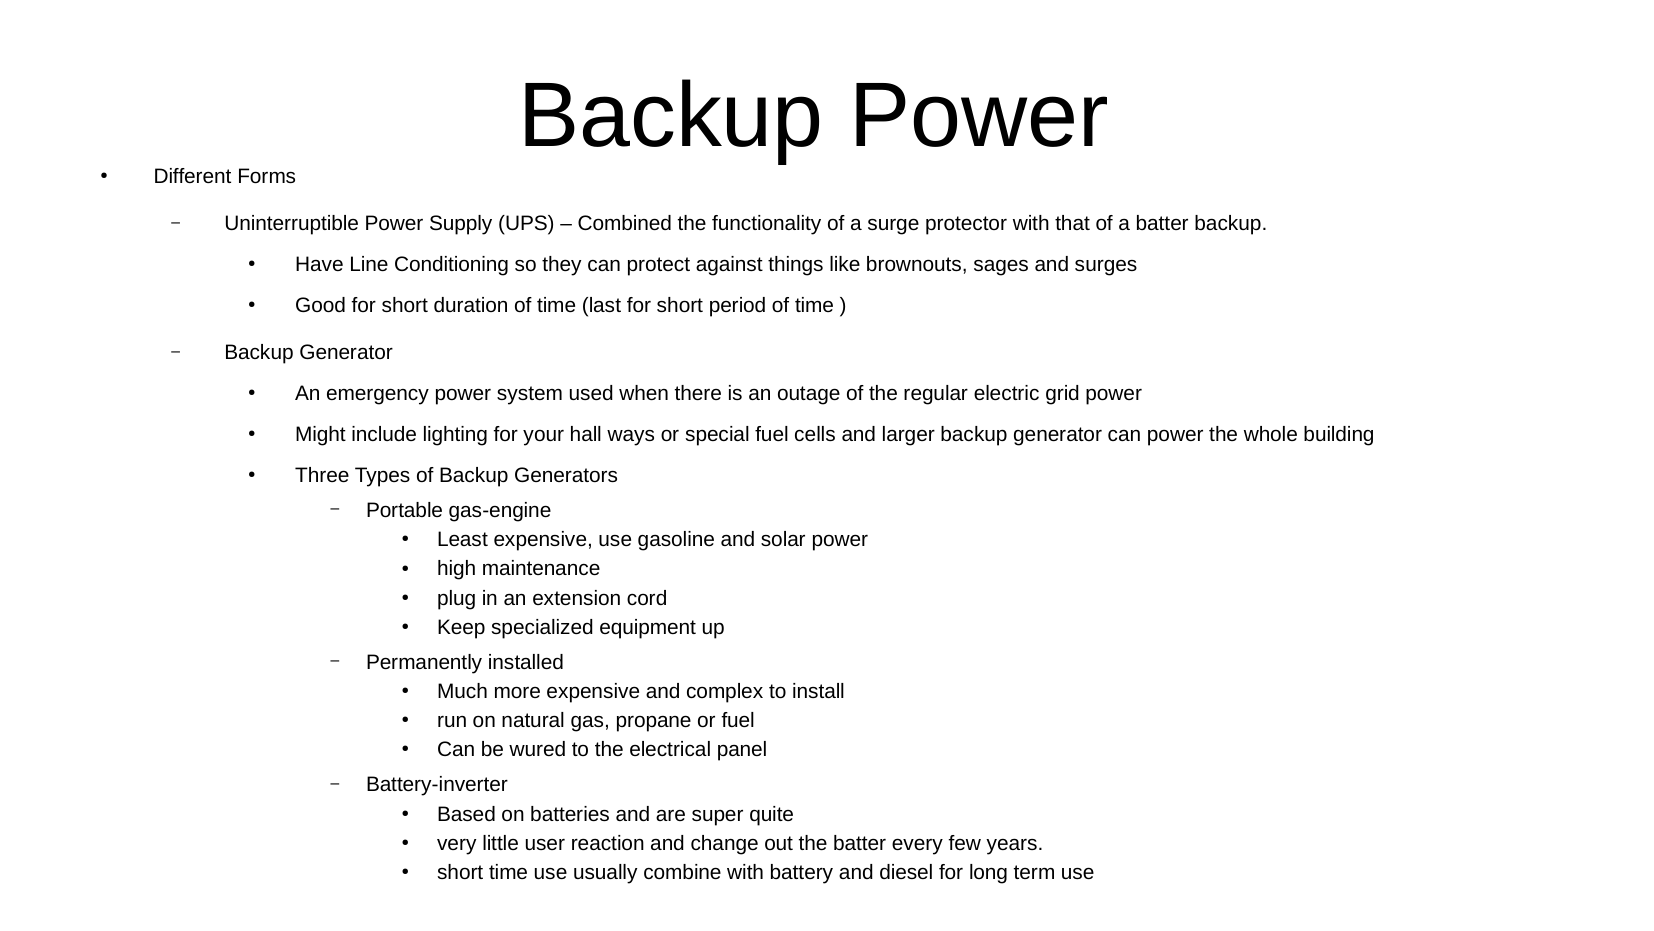

# Backup Power
Different Forms
Uninterruptible Power Supply (UPS) – Combined the functionality of a surge protector with that of a batter backup.
Have Line Conditioning so they can protect against things like brownouts, sages and surges
Good for short duration of time (last for short period of time )
Backup Generator
An emergency power system used when there is an outage of the regular electric grid power
Might include lighting for your hall ways or special fuel cells and larger backup generator can power the whole building
Three Types of Backup Generators
Portable gas-engine
Least expensive, use gasoline and solar power
high maintenance
plug in an extension cord
Keep specialized equipment up
Permanently installed
Much more expensive and complex to install
run on natural gas, propane or fuel
Can be wured to the electrical panel
Battery-inverter
Based on batteries and are super quite
very little user reaction and change out the batter every few years.
short time use usually combine with battery and diesel for long term use